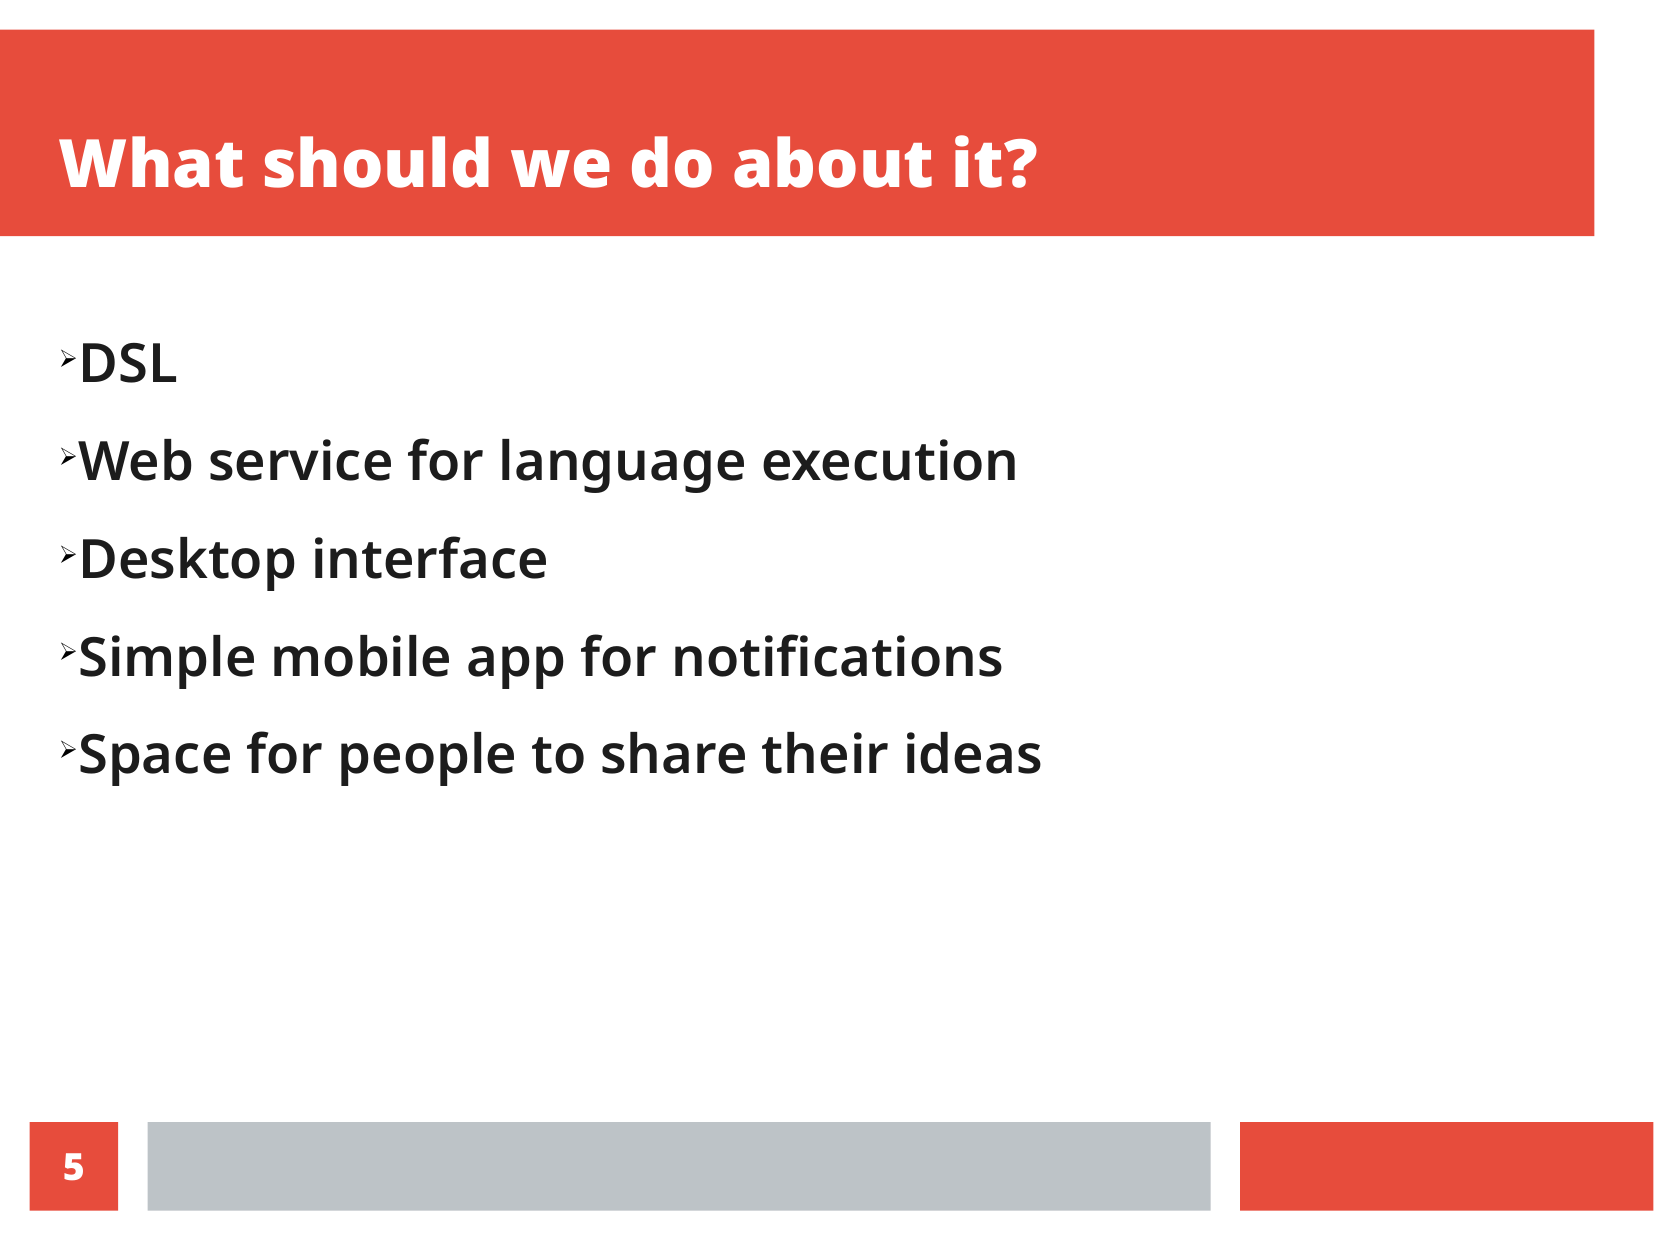

# What should we do about it?
DSL
Web service for language execution
Desktop interface
Simple mobile app for notifications
Space for people to share their ideas
5